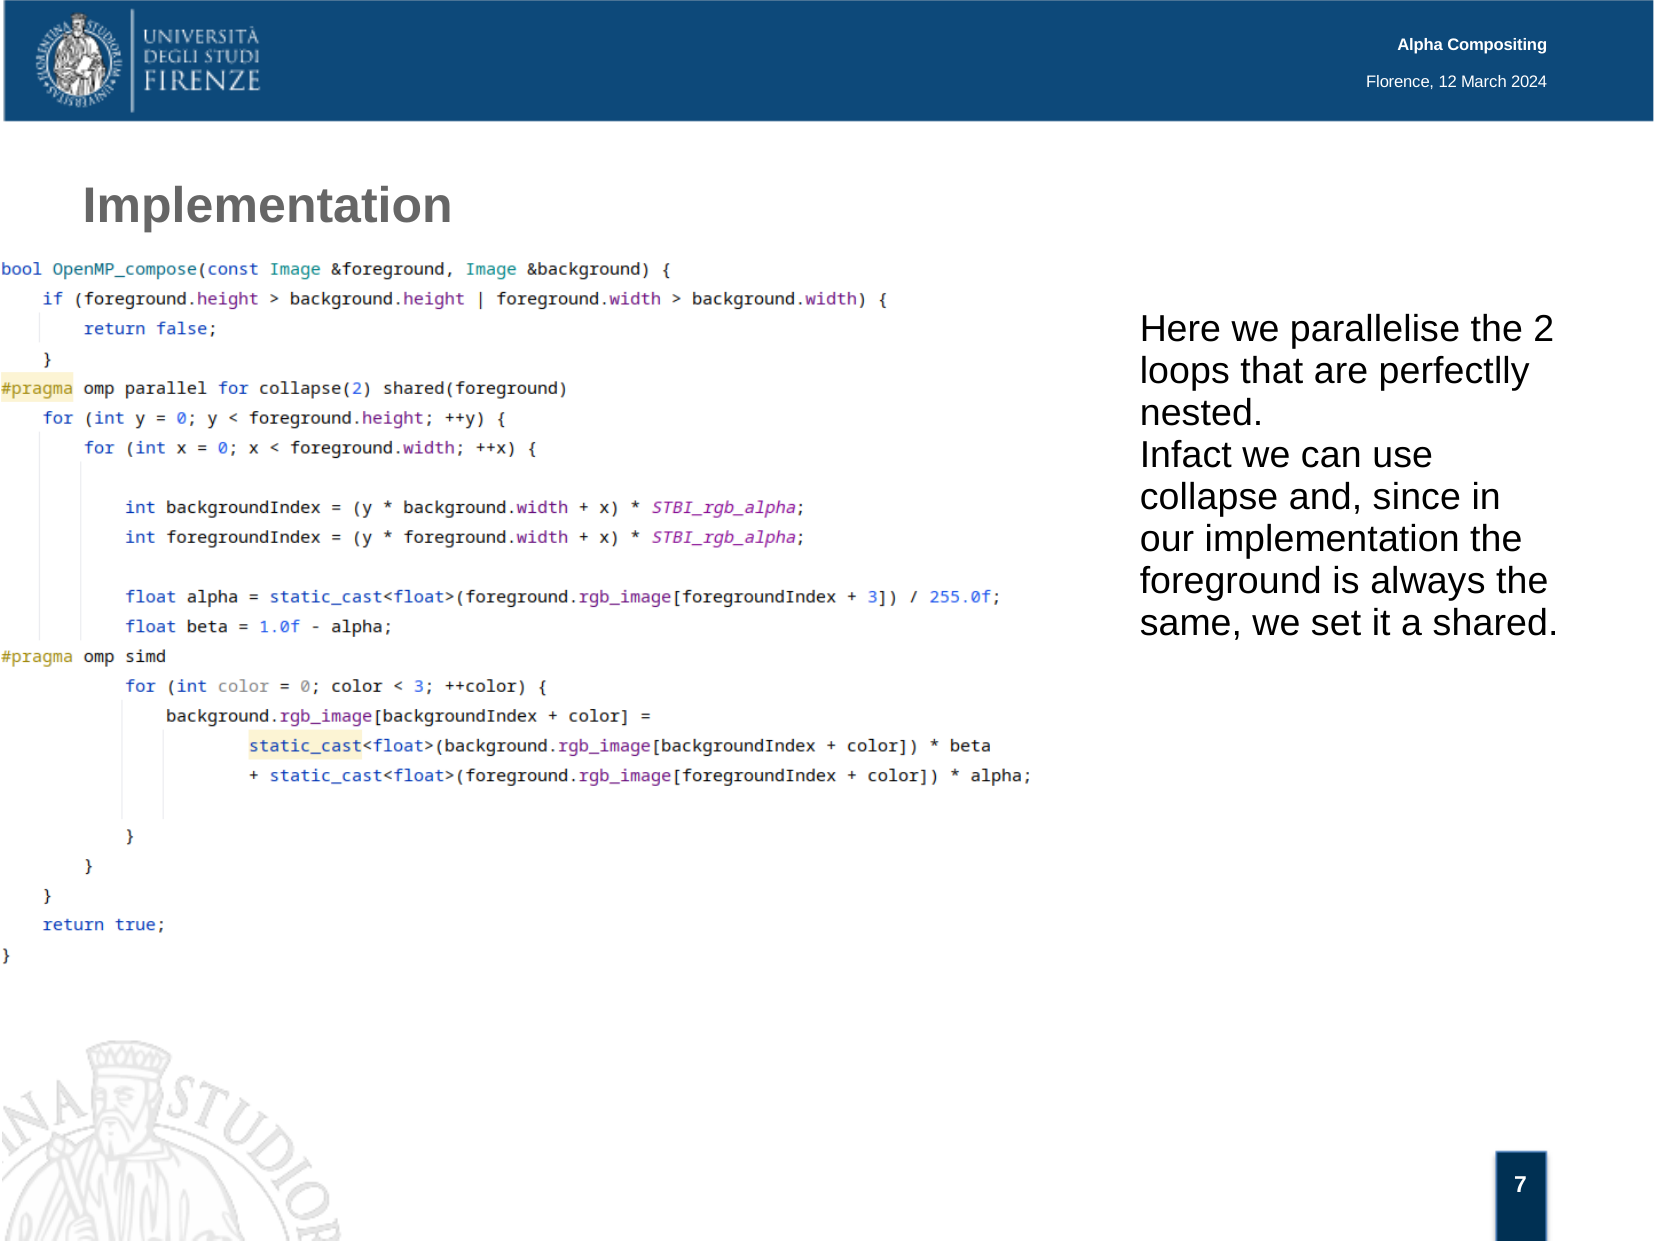

Alpha Compositing
Florence, 12 March 2024
Implementation
Here we parallelise the 2 loops that are perfectlly nested.
Infact we can use collapse and, since in our implementation the foreground is always the same, we set it a shared.